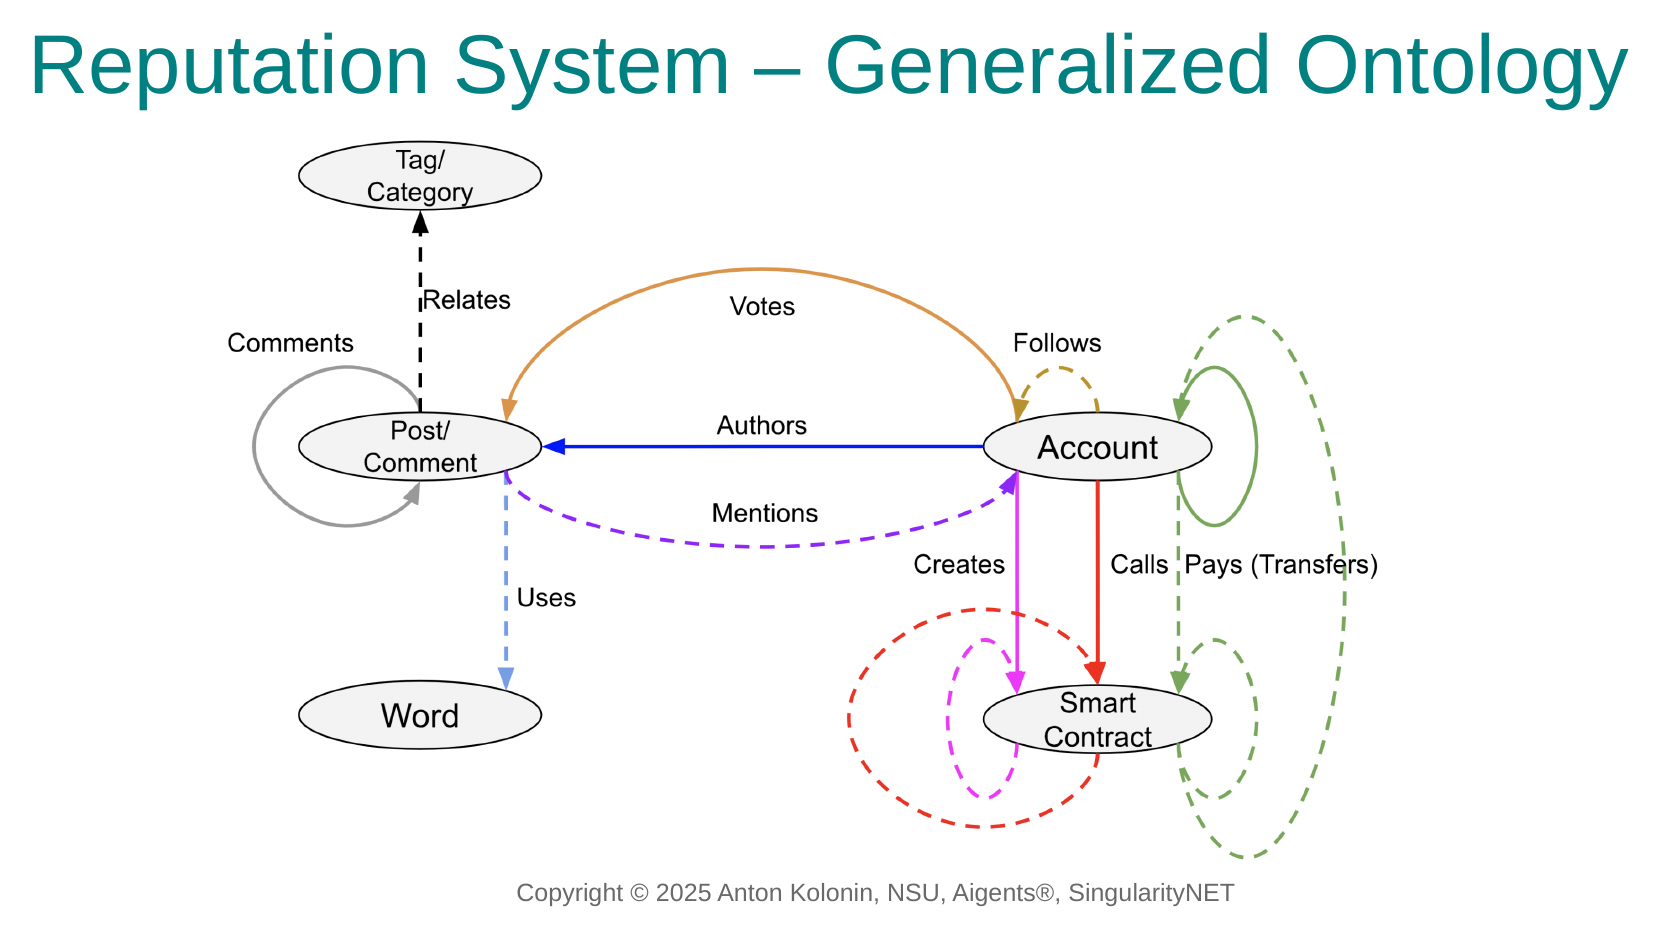

Reputation System – Generalized Ontology
Copyright © 2025 Anton Kolonin, NSU, Aigents®, SingularityNET